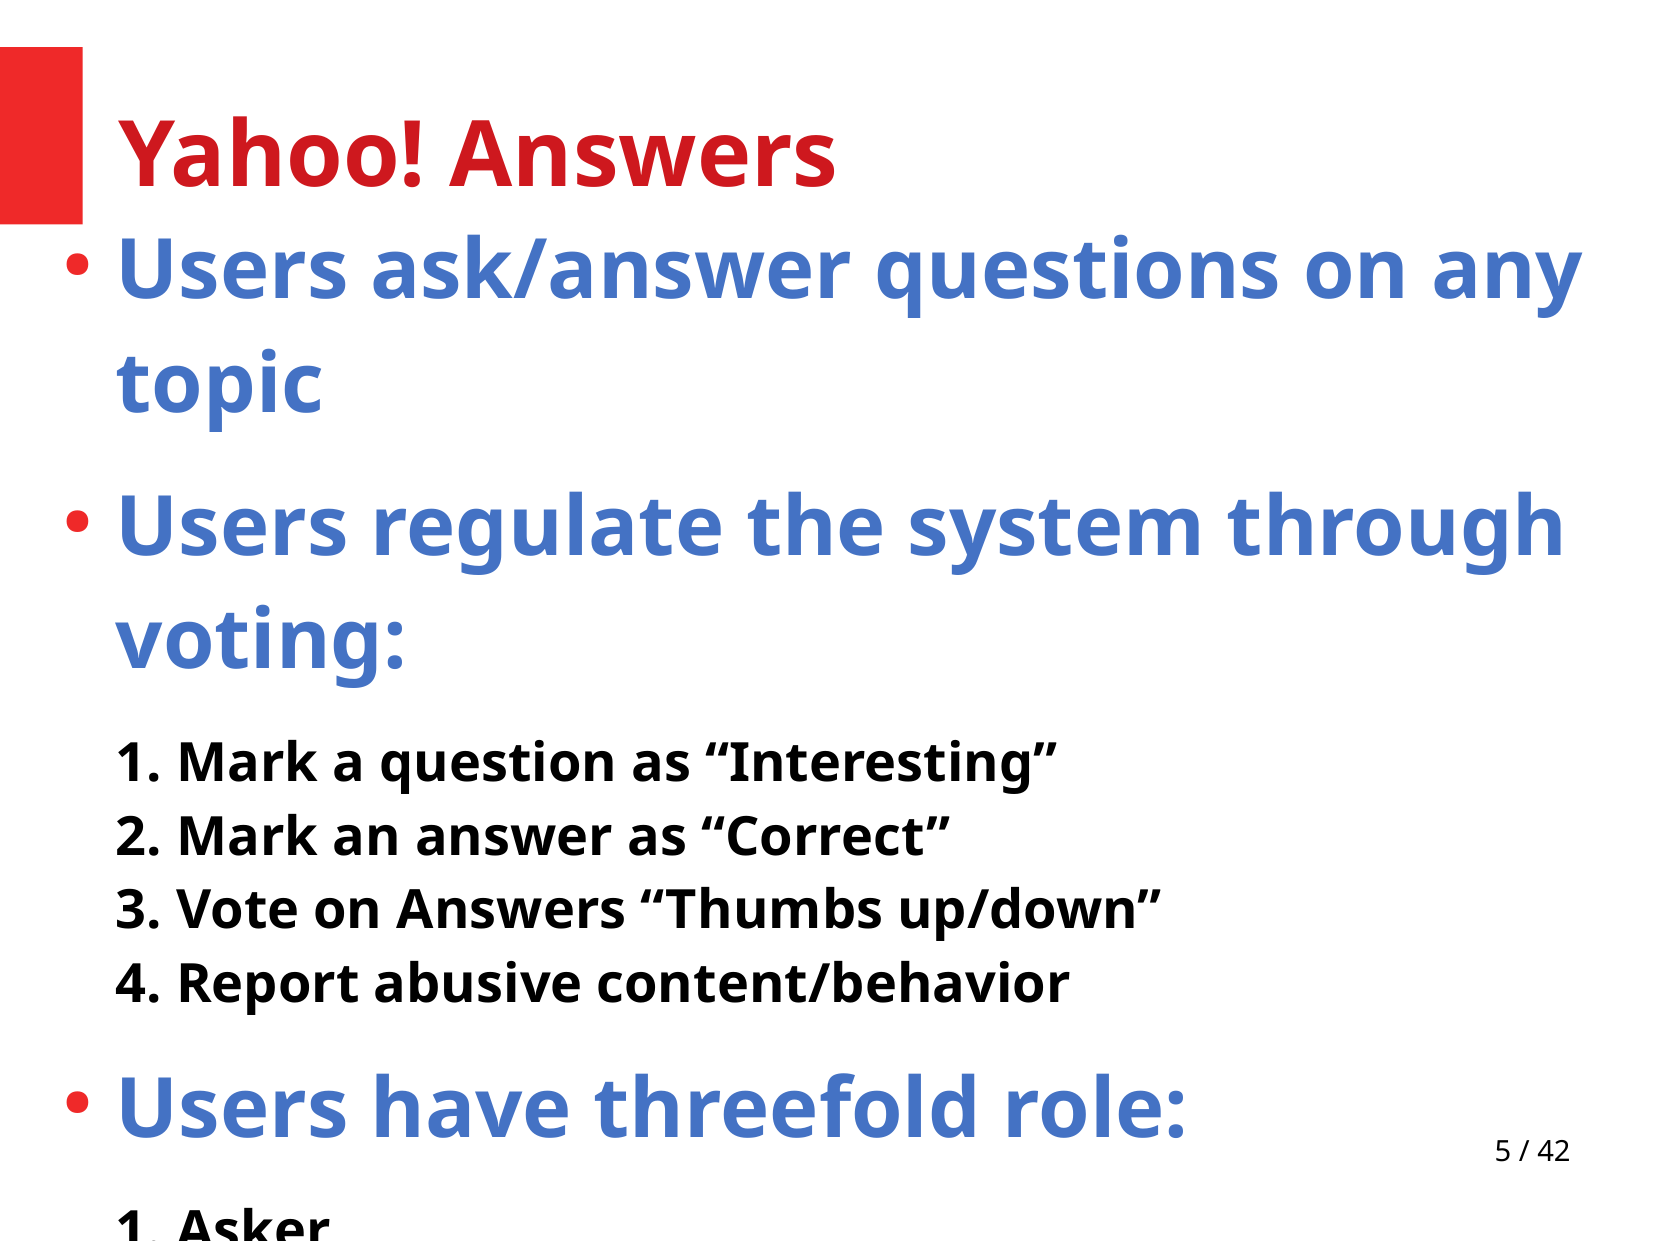

# Yahoo! Answers
Users ask/answer questions on any topic
Users regulate the system through voting:
1. Mark a question as “Interesting”
2. Mark an answer as “Correct”
3. Vote on Answers “Thumbs up/down”
4. Report abusive content/behavior
Users have threefold role:
1. Asker
2. Answerer
3. Evaluator
Users are forming a social network characterized by heterogeneous interactions
5